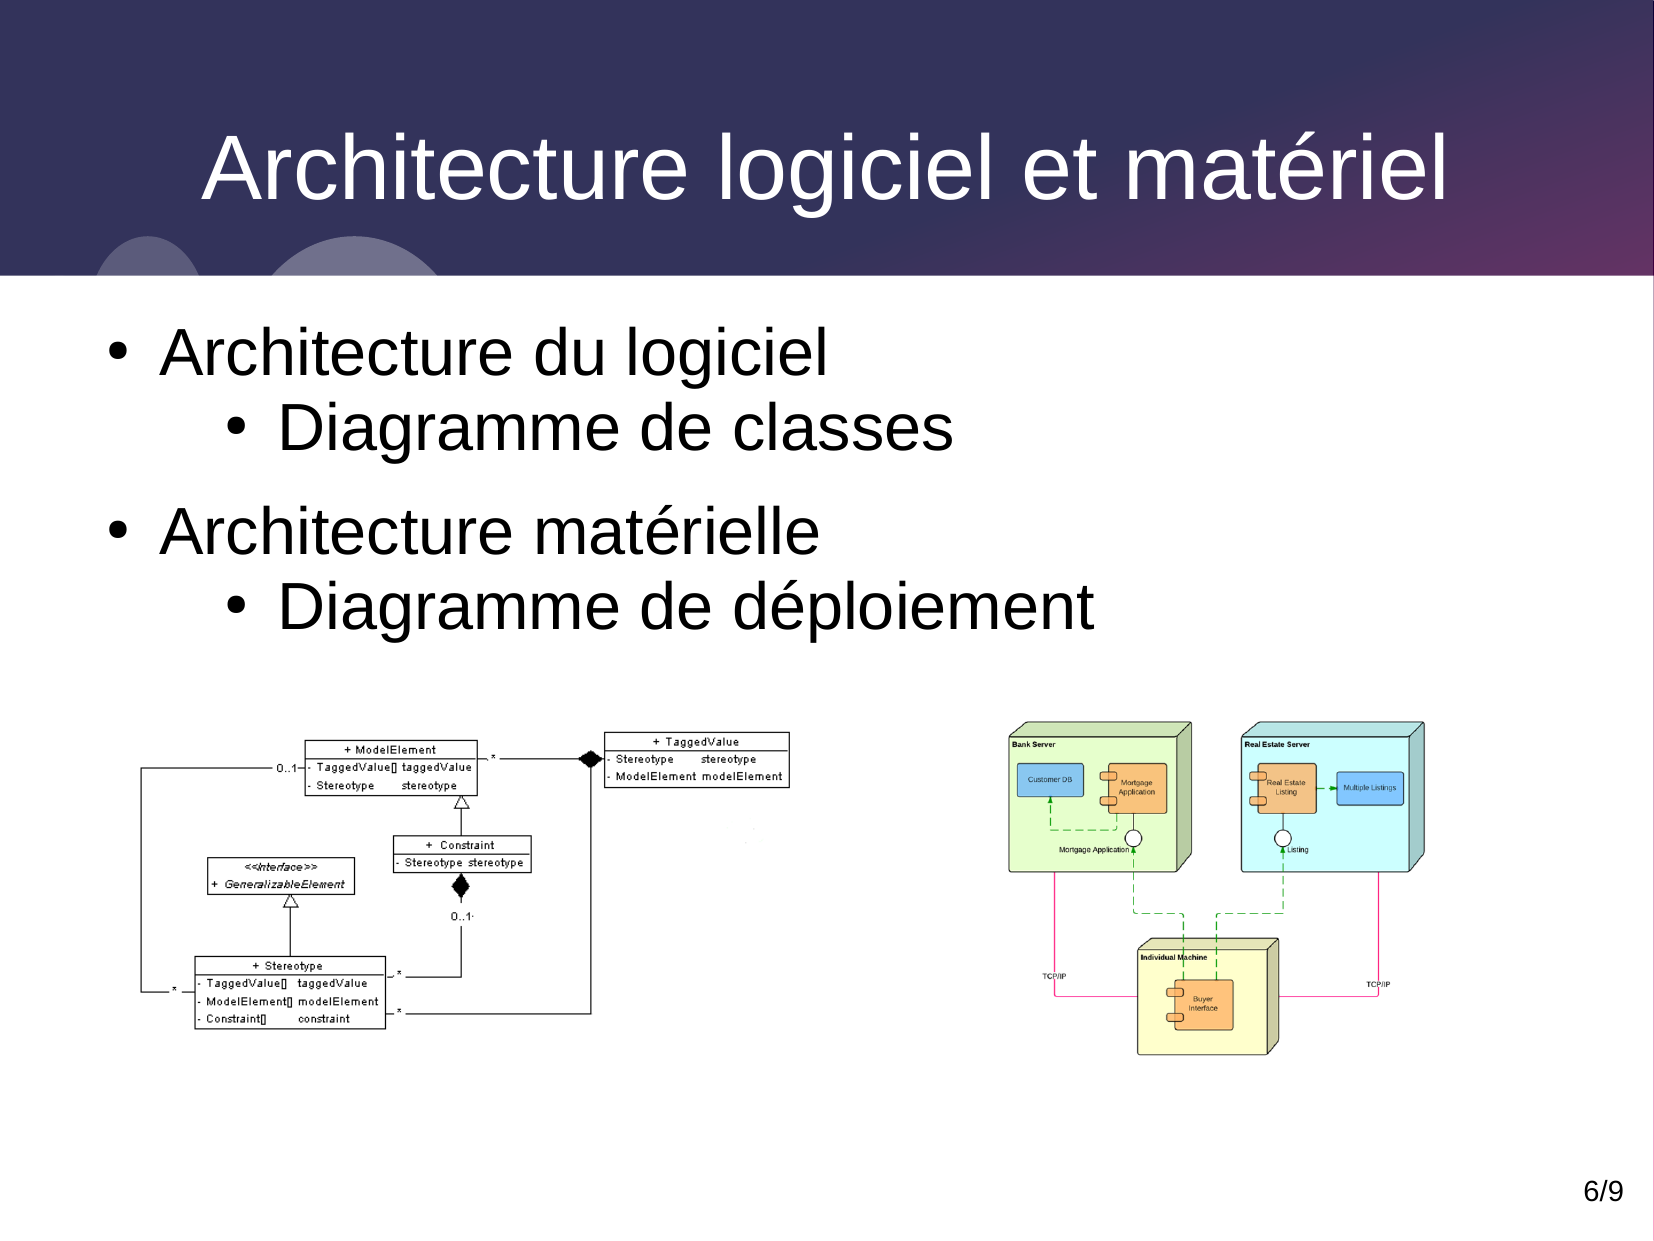

# Architecture logiciel et matériel
Architecture du logiciel
Diagramme de classes
Architecture matérielle
Diagramme de déploiement